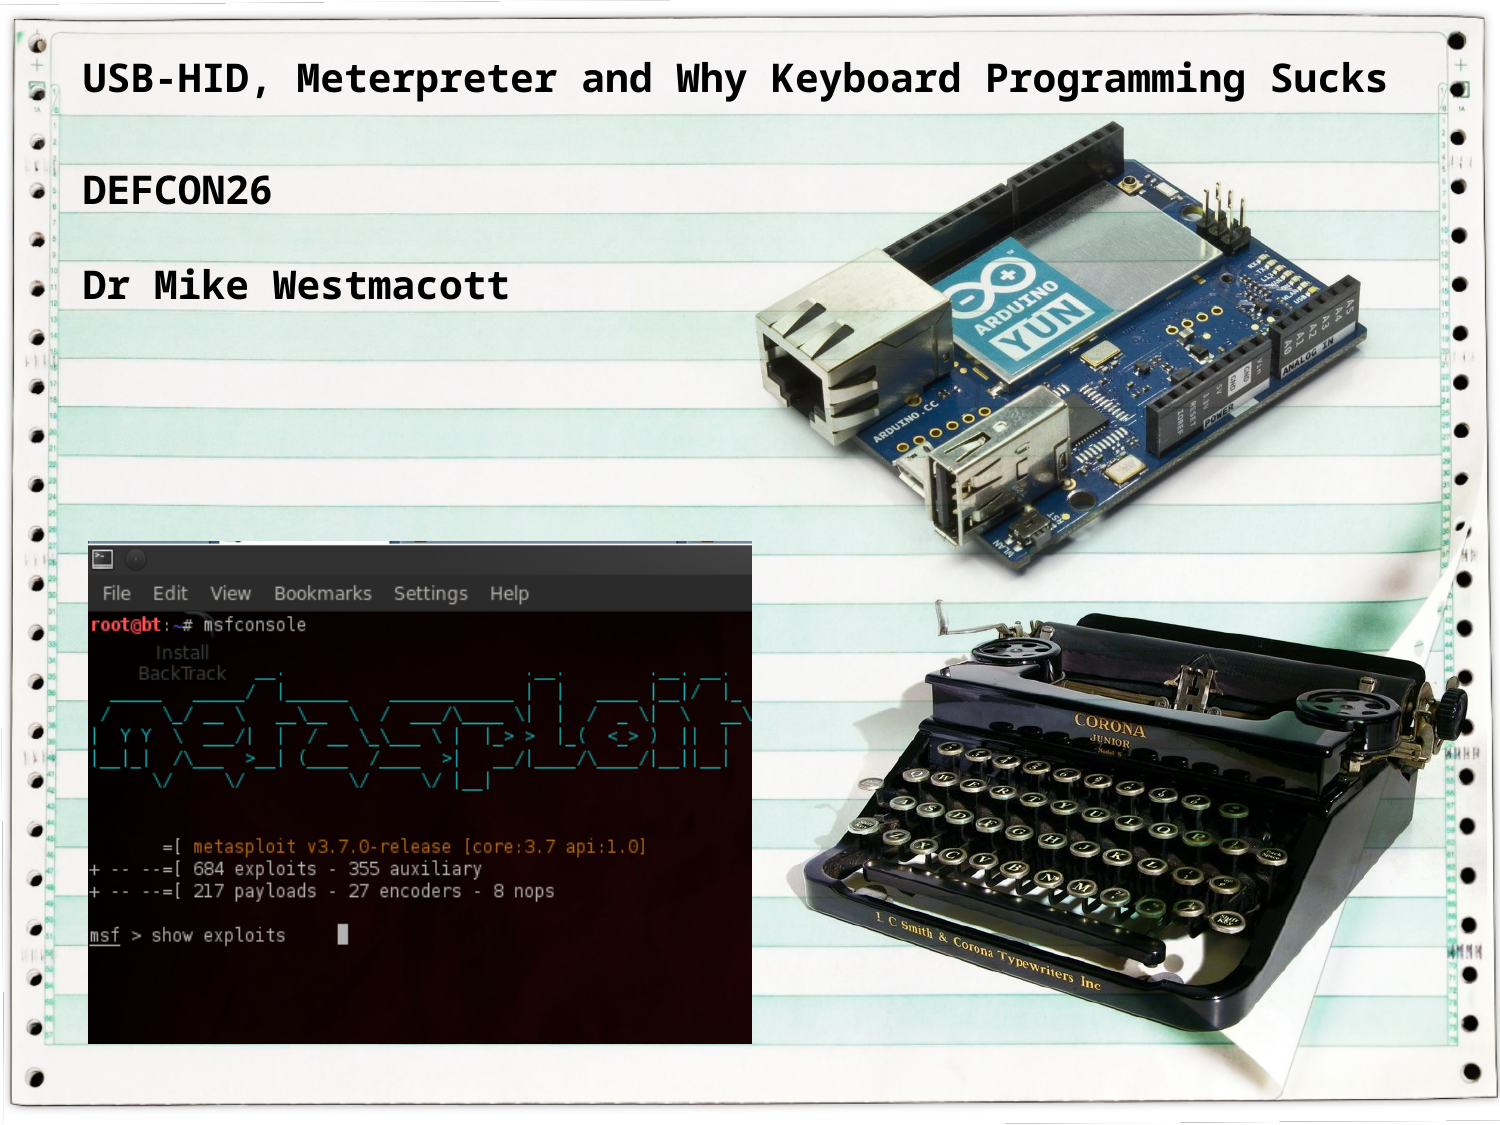

USB-HID, Meterpreter and Why Keyboard Programming Sucks
DEFCON26
Dr Mike Westmacott